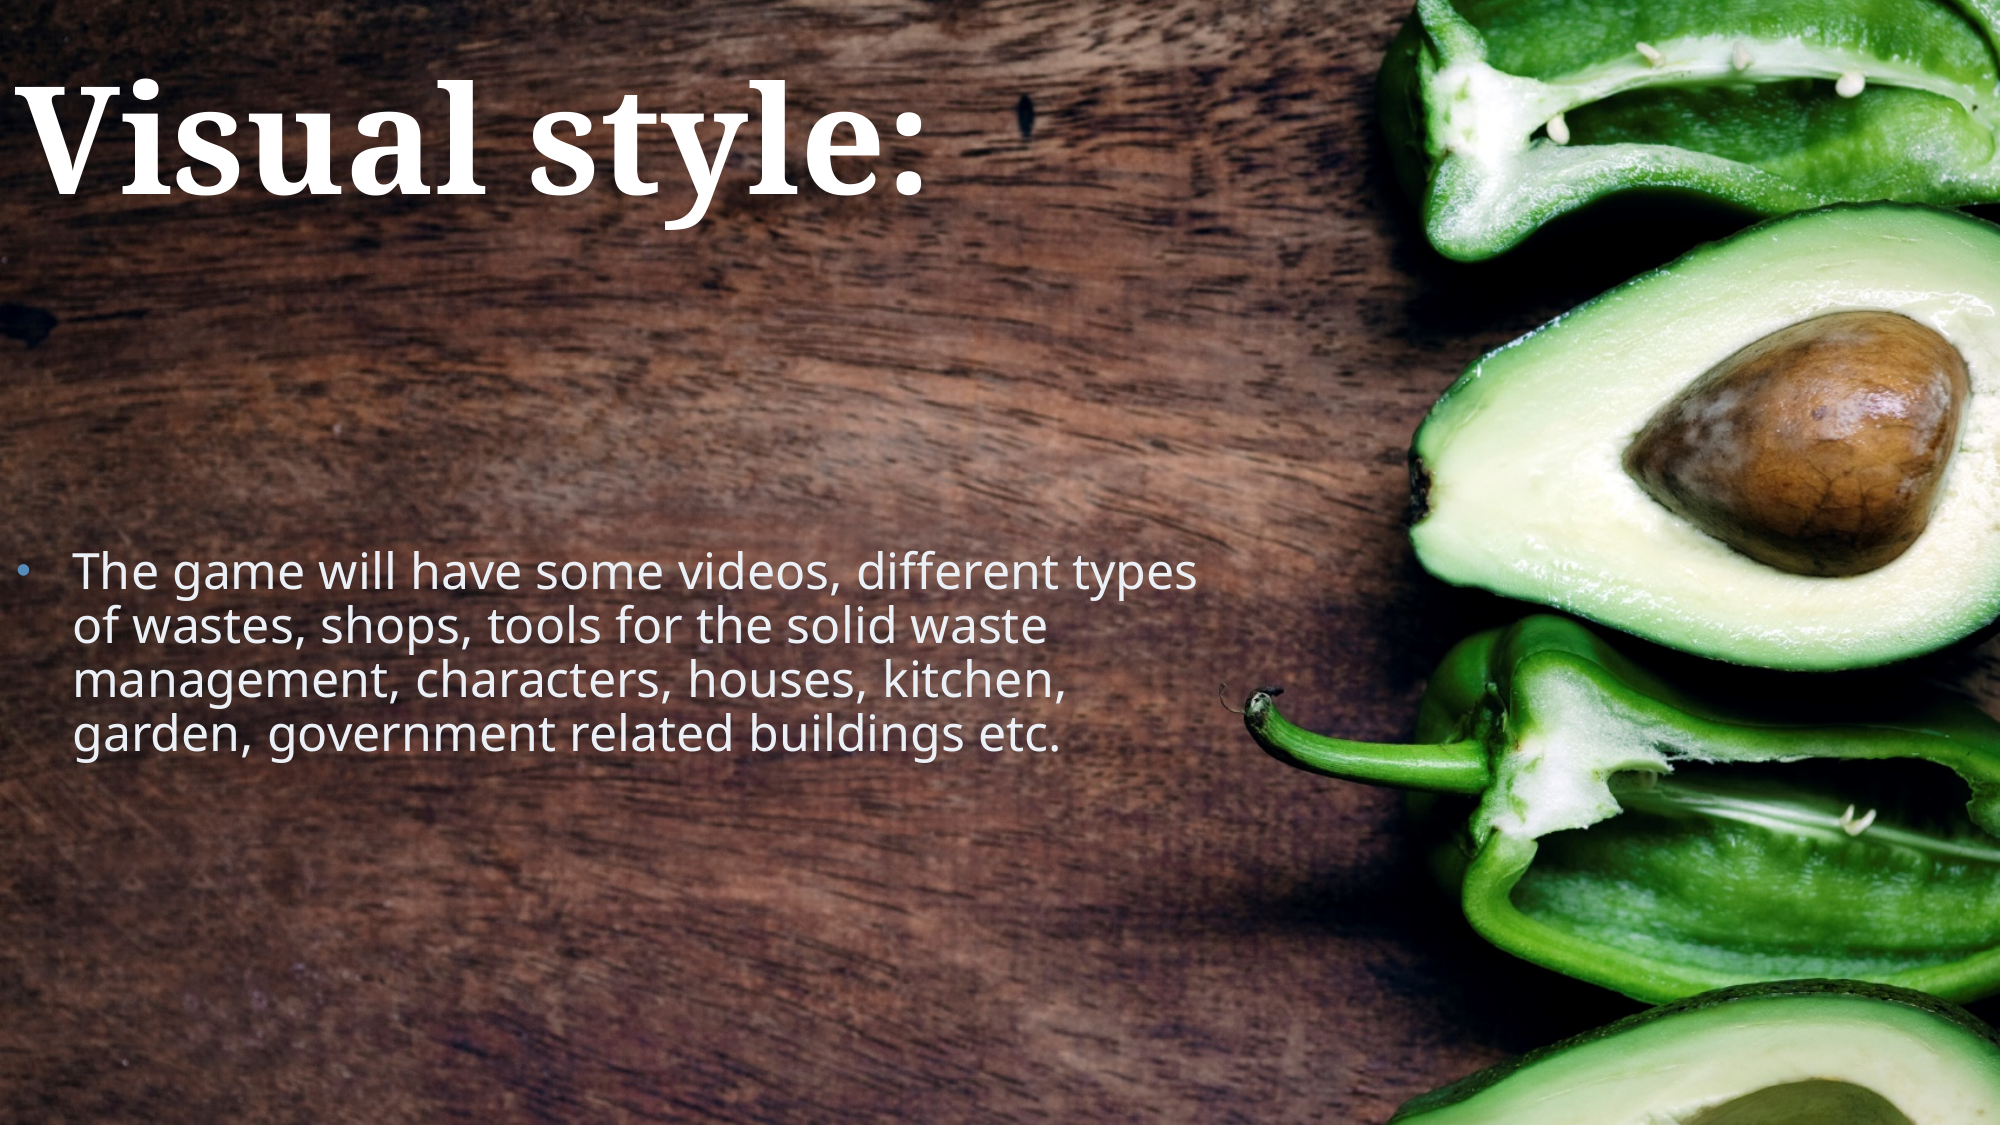

# Visual style:
The game will have some videos, different types of wastes, shops, tools for the solid waste management, characters, houses, kitchen, garden, government related buildings etc.